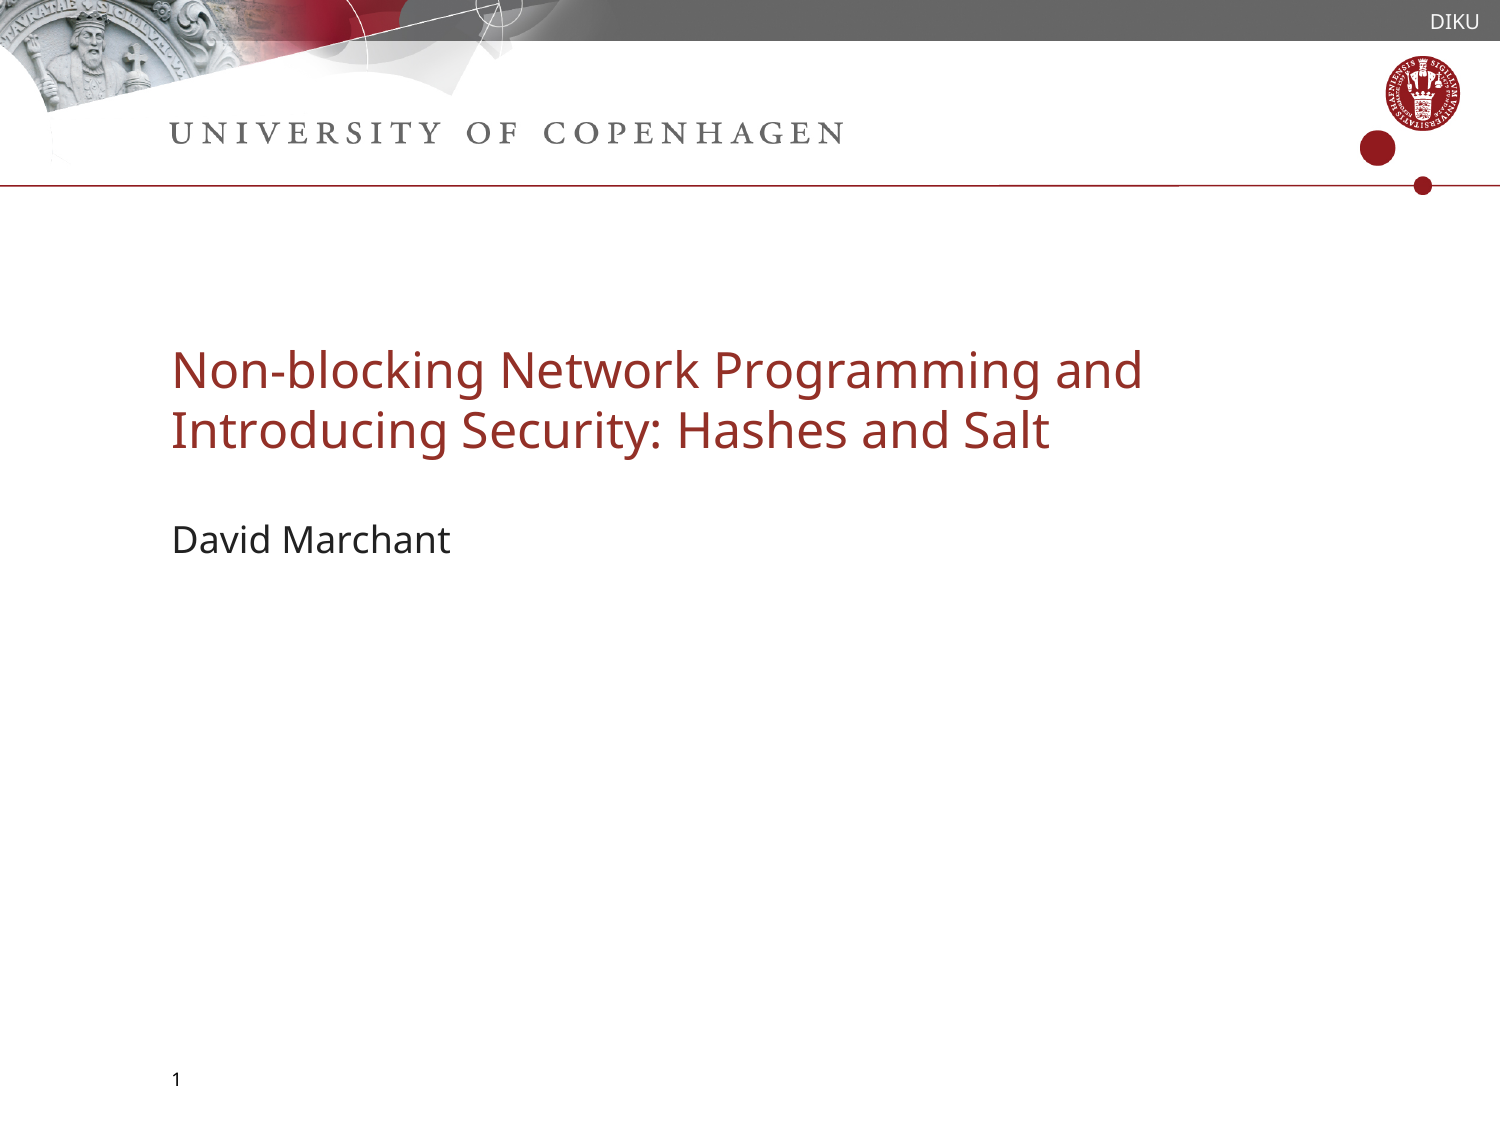

DIKU
Non-blocking Network Programming and
Introducing Security: Hashes and Salt
David Marchant